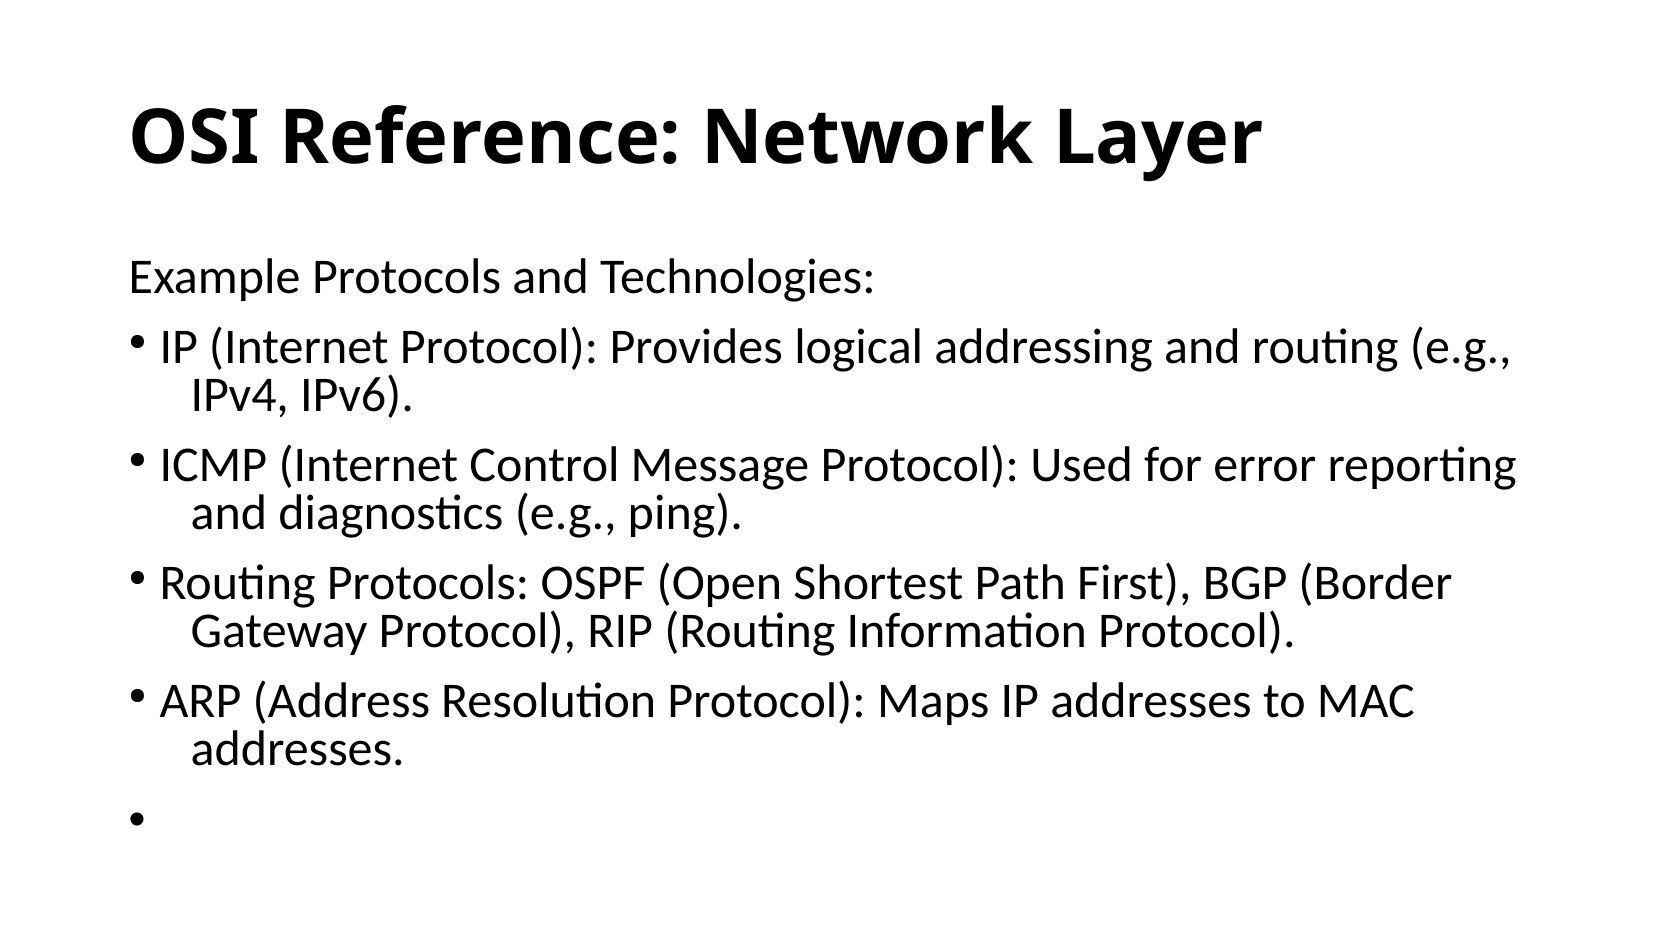

# OSI Reference: Network Layer
Example Protocols and Technologies:
IP (Internet Protocol): Provides logical addressing and routing (e.g., IPv4, IPv6).
ICMP (Internet Control Message Protocol): Used for error reporting and diagnostics (e.g., ping).
Routing Protocols: OSPF (Open Shortest Path First), BGP (Border Gateway Protocol), RIP (Routing Information Protocol).
ARP (Address Resolution Protocol): Maps IP addresses to MAC addresses.